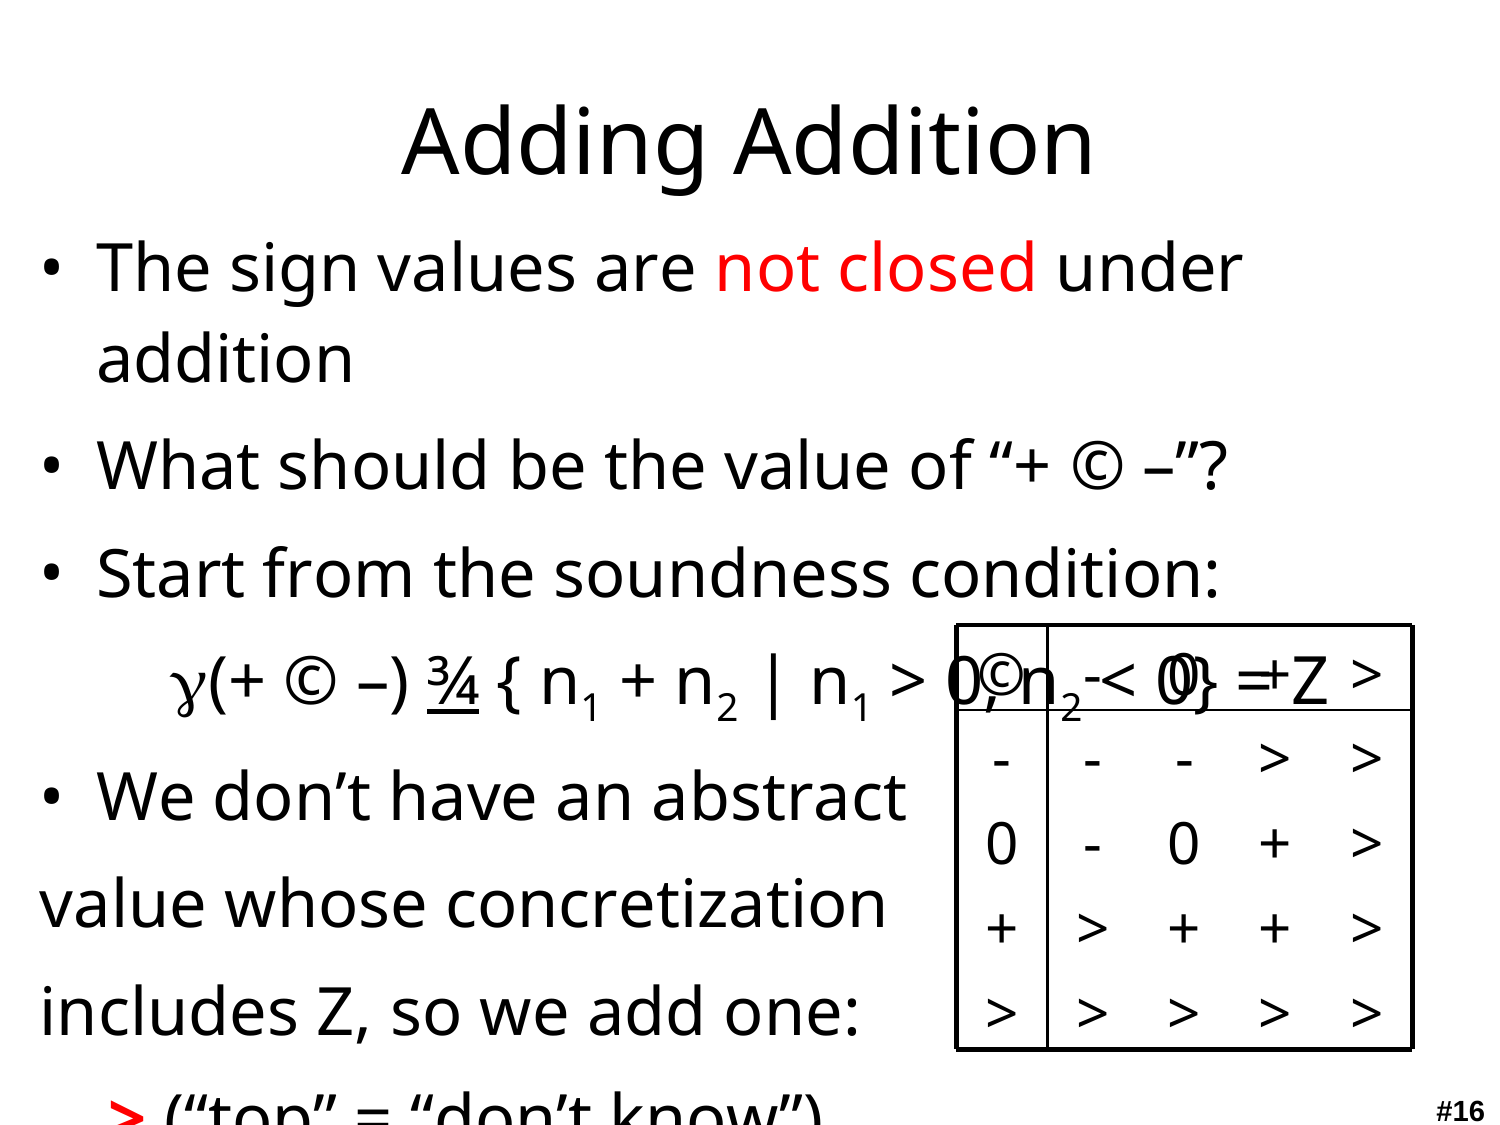

# Adding Addition
The sign values are not closed under addition
What should be the value of “+ © –”?
Start from the soundness condition:
(+ © –) ¾ { n1 + n2 | n1 > 0, n2 < 0} = Z
We don’t have an abstract
value whose concretization
includes Z, so we add one:
 > (“top” = “don’t know”)
©
-
0
+
>
-
-
-
>
>
0
-
0
+
>
+
>
+
+
>
>
>
>
>
>
16